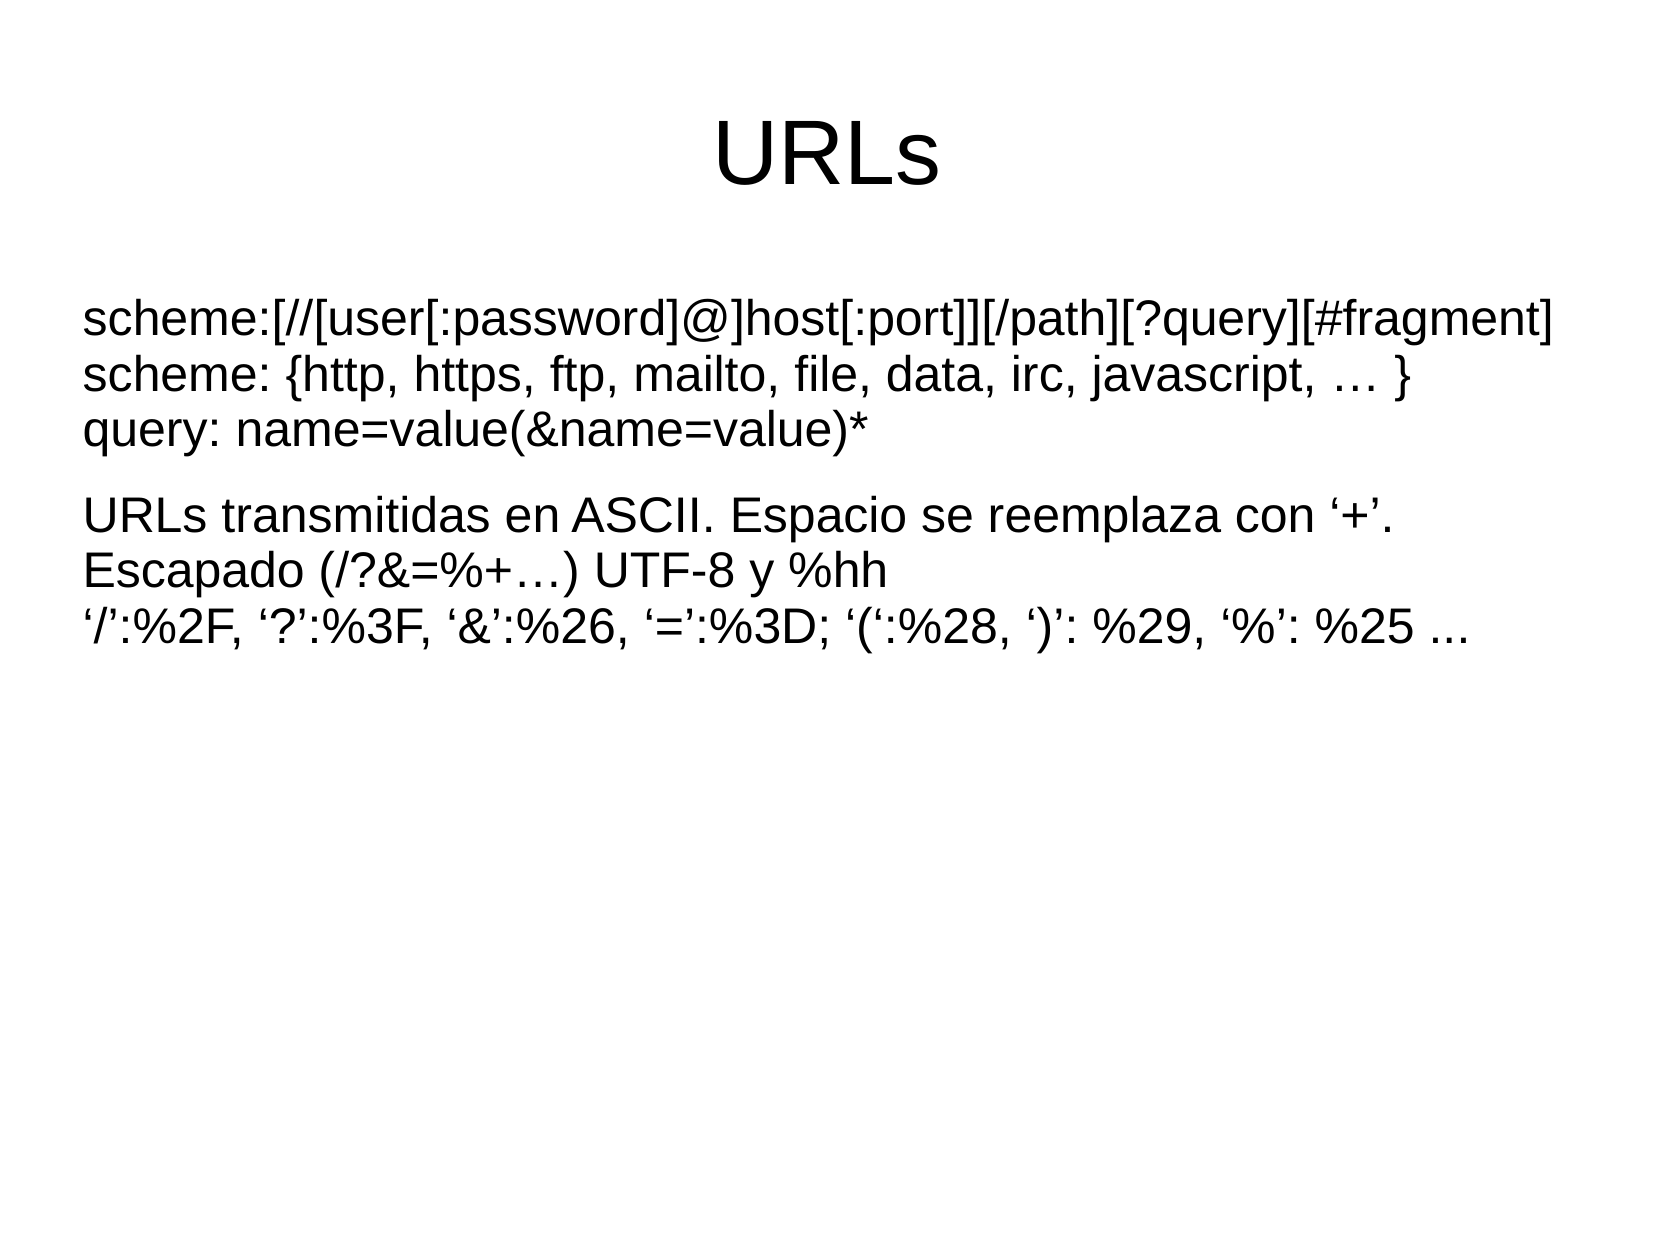

# URLs
scheme:[//[user[:password]@]host[:port]][/path][?query][#fragment]
scheme: {http, https, ftp, mailto, file, data, irc, javascript, … }
query: name=value(&name=value)*
URLs transmitidas en ASCII. Espacio se reemplaza con ‘+’. Escapado (/?&=%+…) UTF-8 y %hh
‘/’:%2F, ‘?’:%3F, ‘&’:%26, ‘=’:%3D; ‘(‘:%28, ‘)’: %29, ‘%’: %25 ...